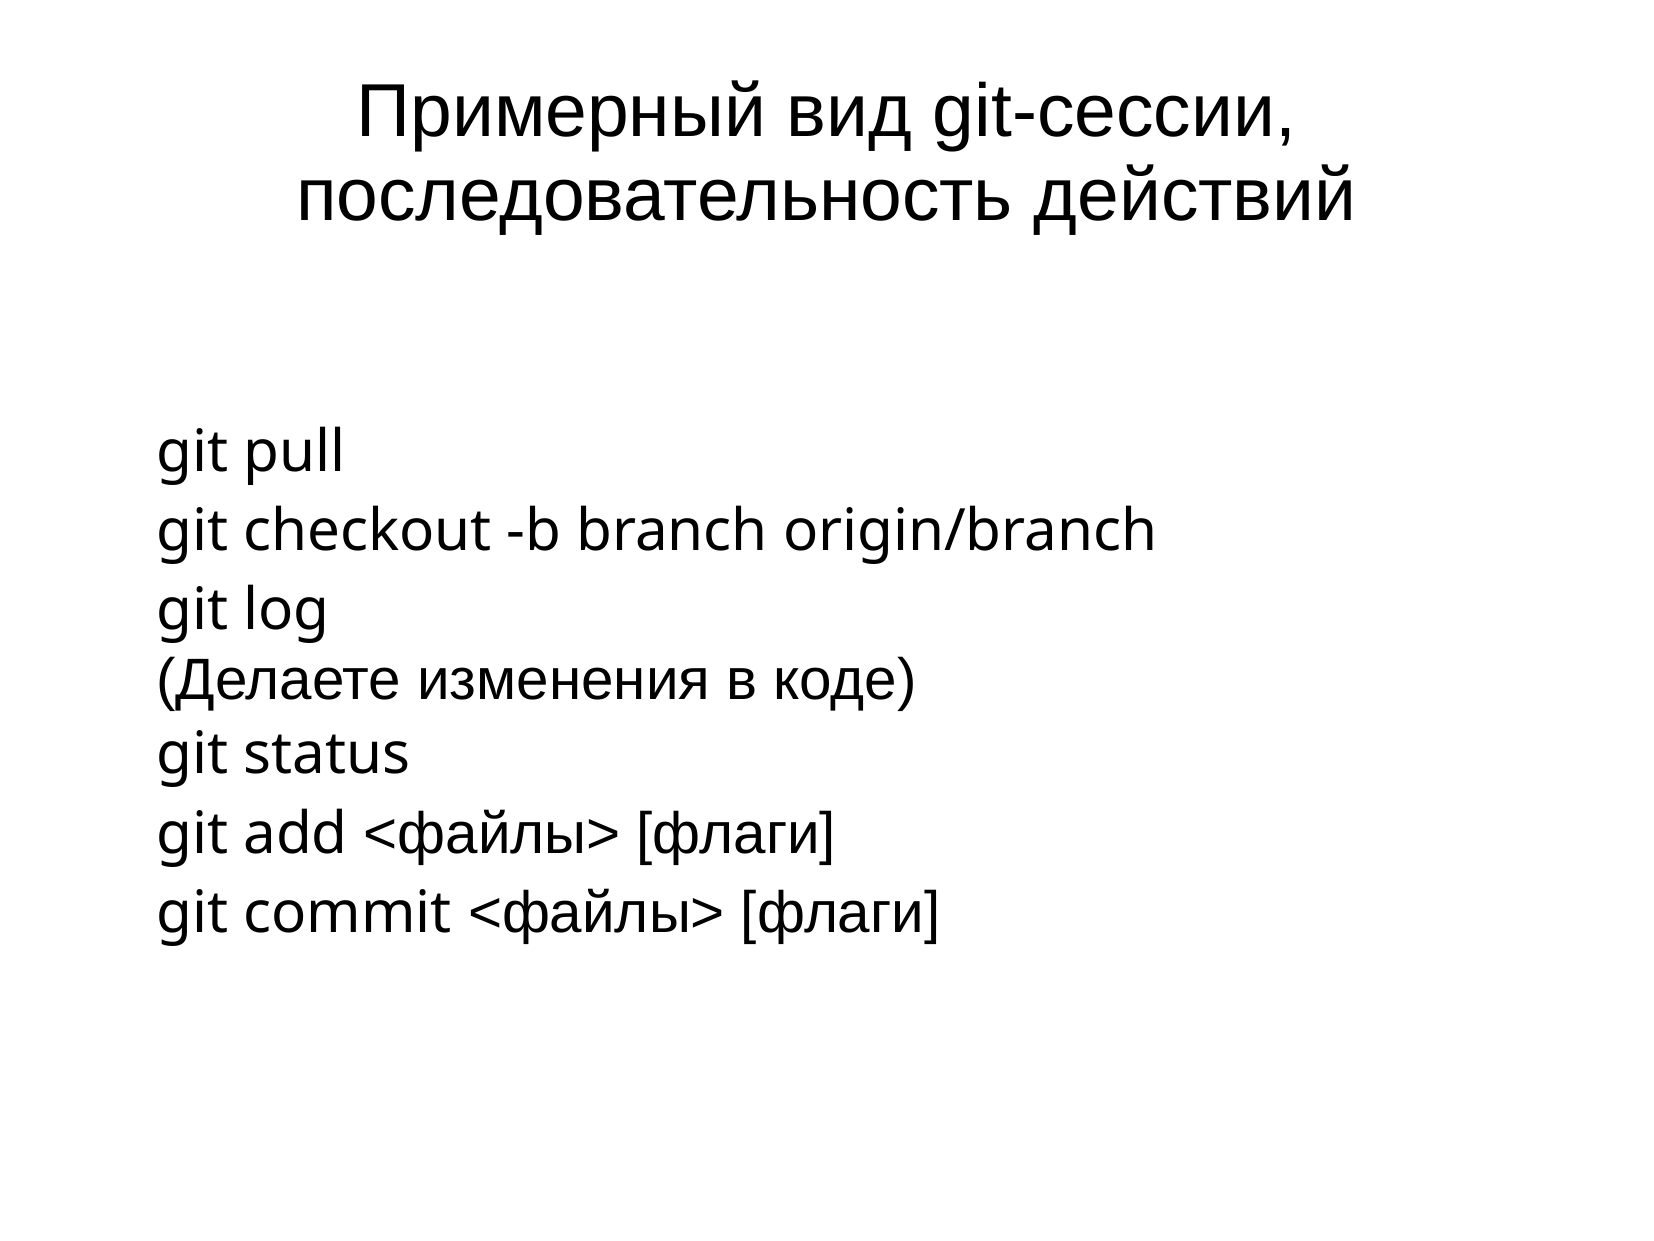

# Примерный вид git-сессии, последовательность действий
git pull
git checkout -b branch origin/branch
git log
(Делаете изменения в коде)
git status
git add <файлы> [флаги]
git commit <файлы> [флаги]